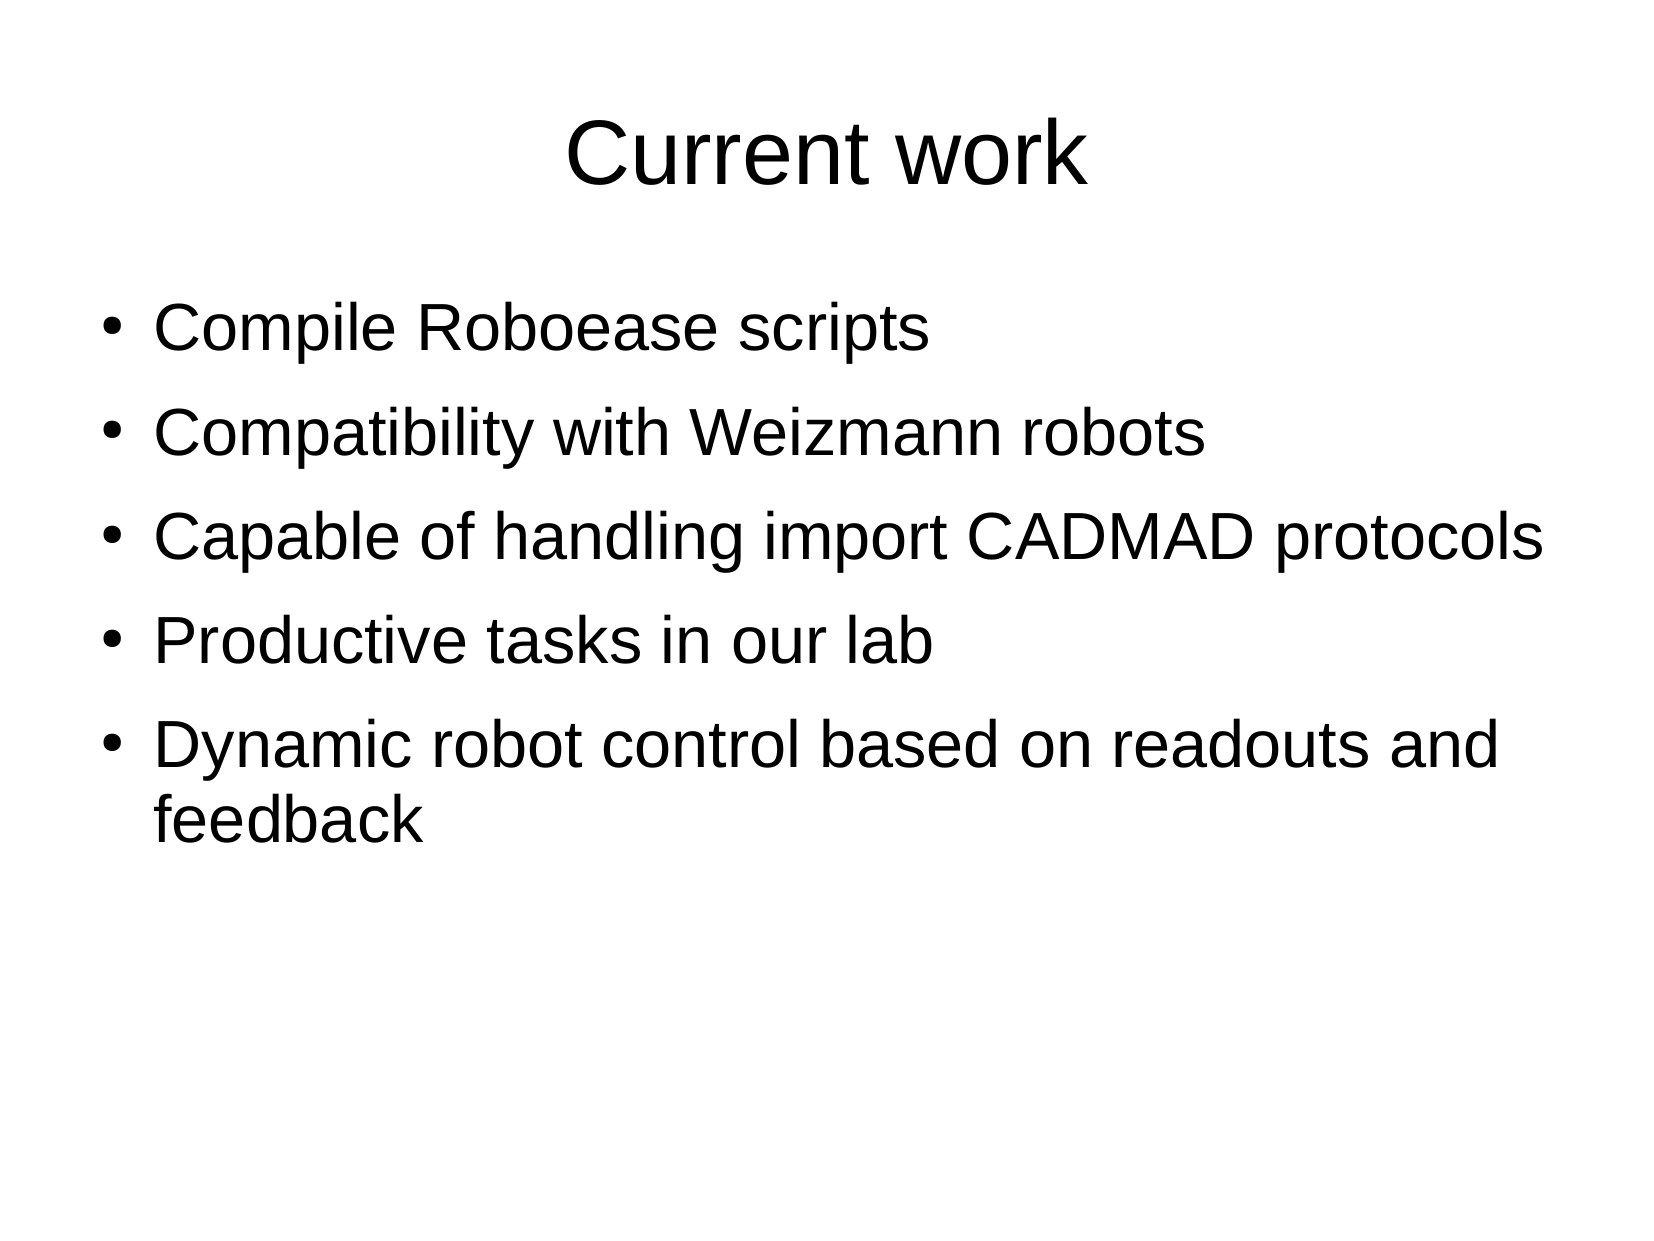

# Current work
Compile Roboease scripts
Compatibility with Weizmann robots
Capable of handling import CADMAD protocols
Productive tasks in our lab
Dynamic robot control based on readouts and feedback